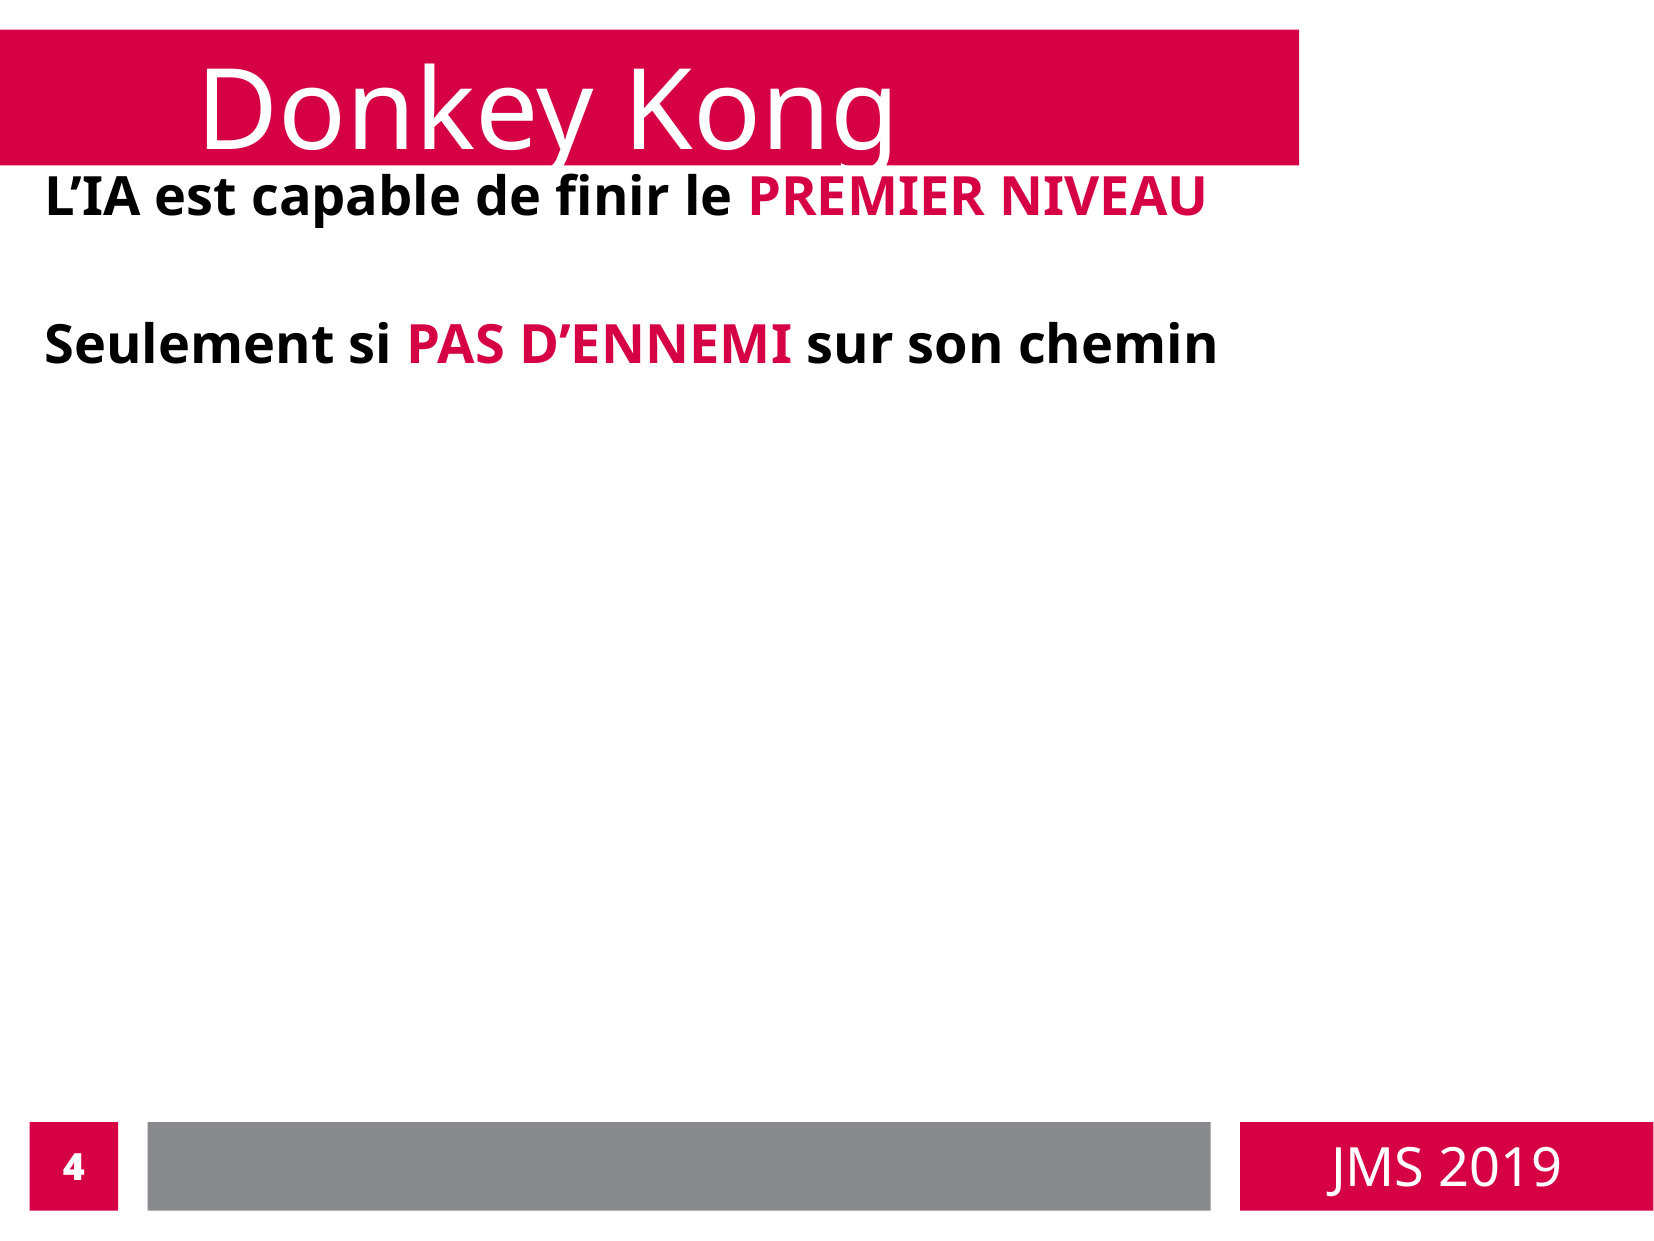

# Donkey Kong
L’IA est capable de finir le PREMIER NIVEAU
Seulement si PAS D’ENNEMI sur son chemin
4